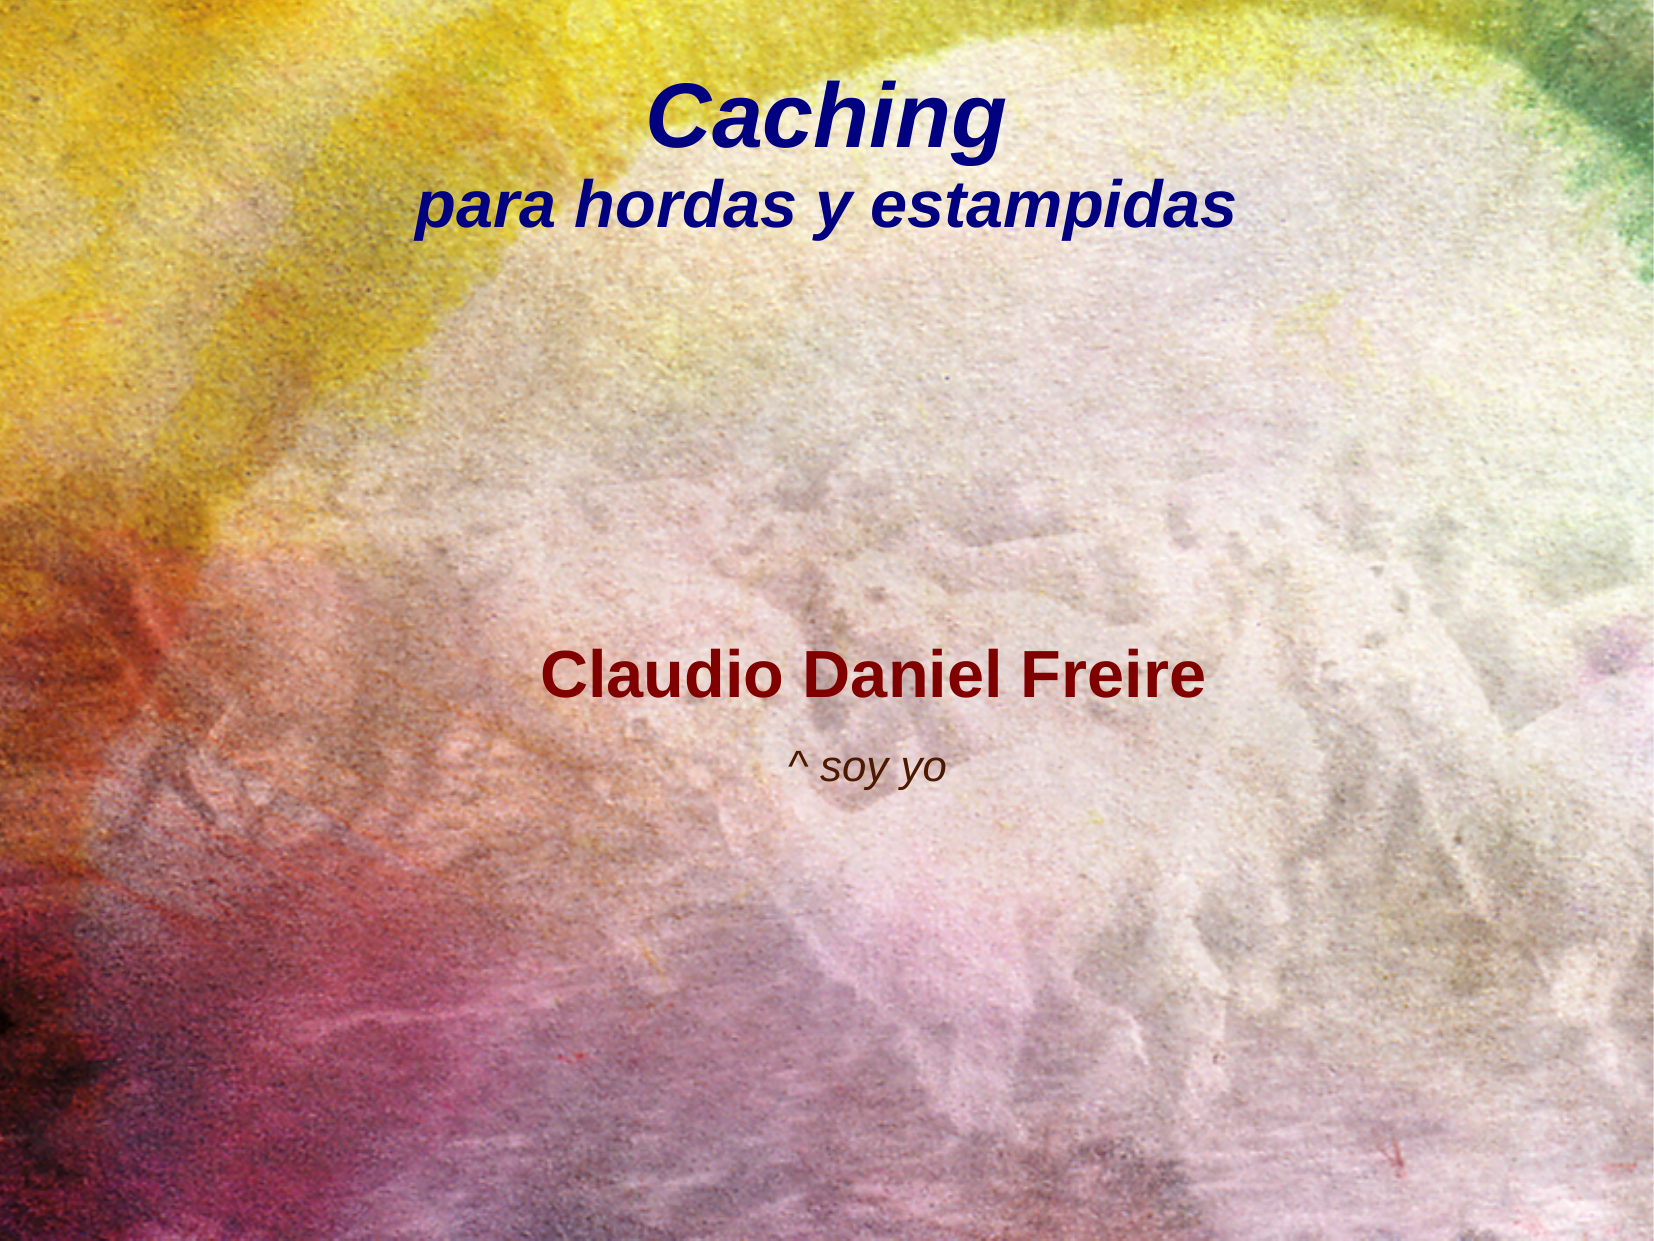

# Caching para hordas y estampidas
Claudio Daniel Freire
^ soy yo